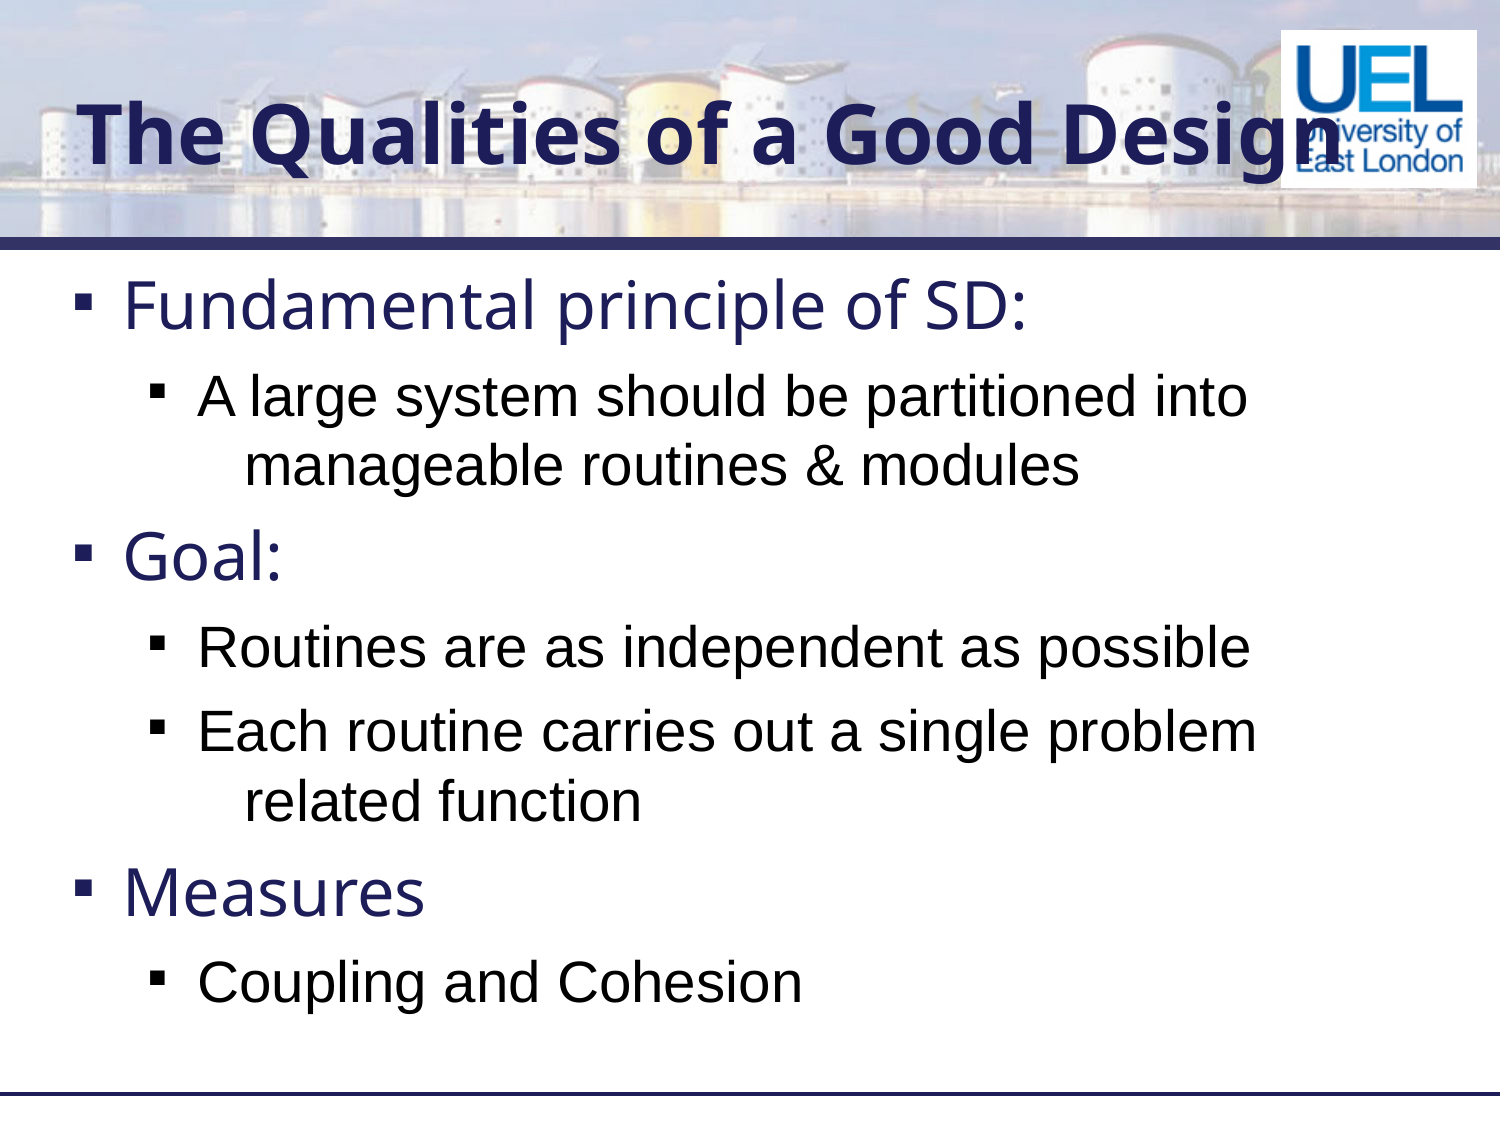

# The Qualities of a Good Design
Fundamental principle of SD:
A large system should be partitioned into manageable routines & modules
Goal:
Routines are as independent as possible
Each routine carries out a single problem related function
Measures
Coupling and Cohesion